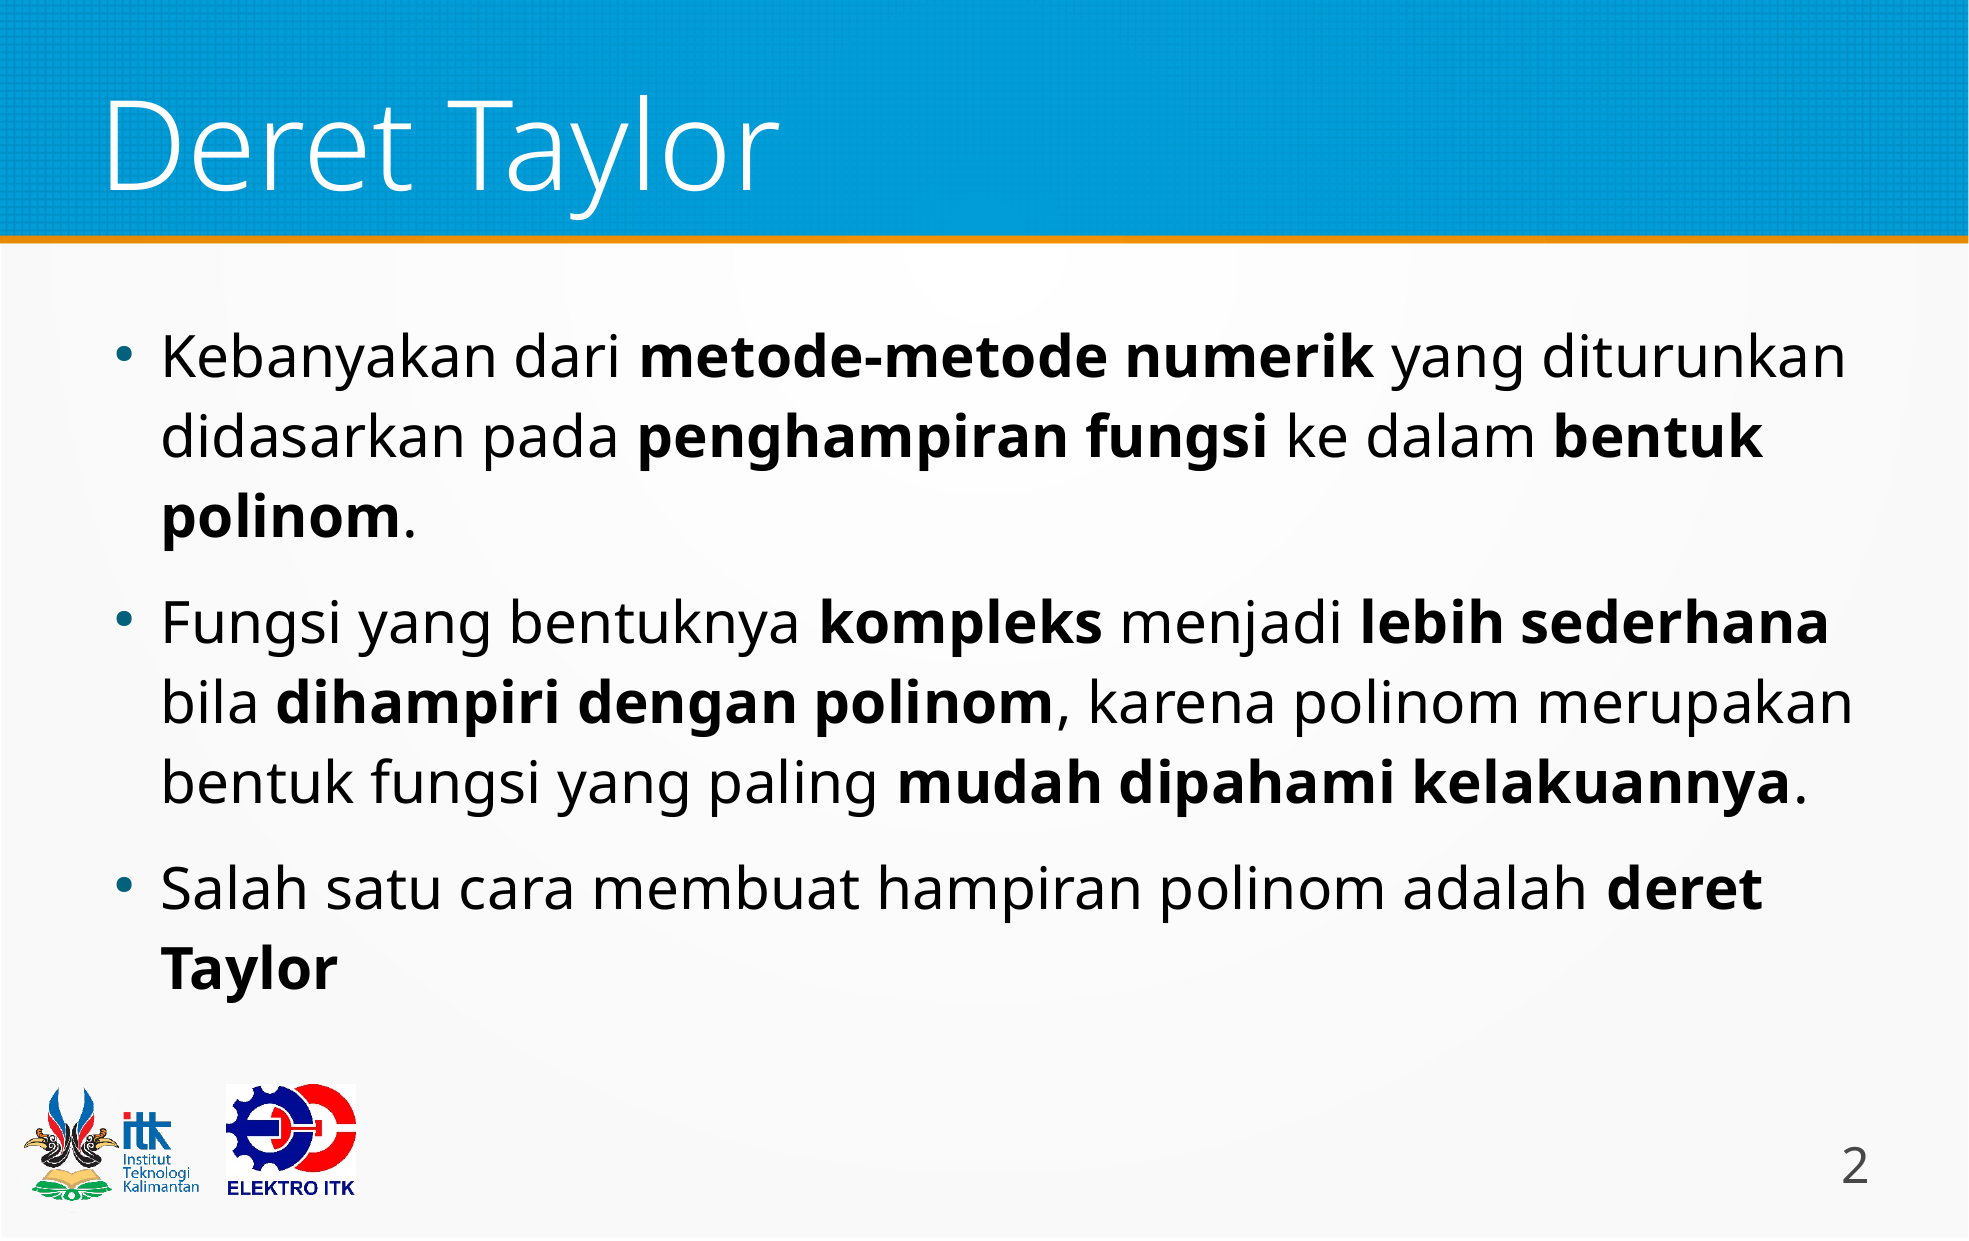

# Deret Taylor
Kebanyakan dari metode-metode numerik yang diturunkan didasarkan pada penghampiran fungsi ke dalam bentuk polinom.
Fungsi yang bentuknya kompleks menjadi lebih sederhana bila dihampiri dengan polinom, karena polinom merupakan bentuk fungsi yang paling mudah dipahami kelakuannya.
Salah satu cara membuat hampiran polinom adalah deret Taylor
2